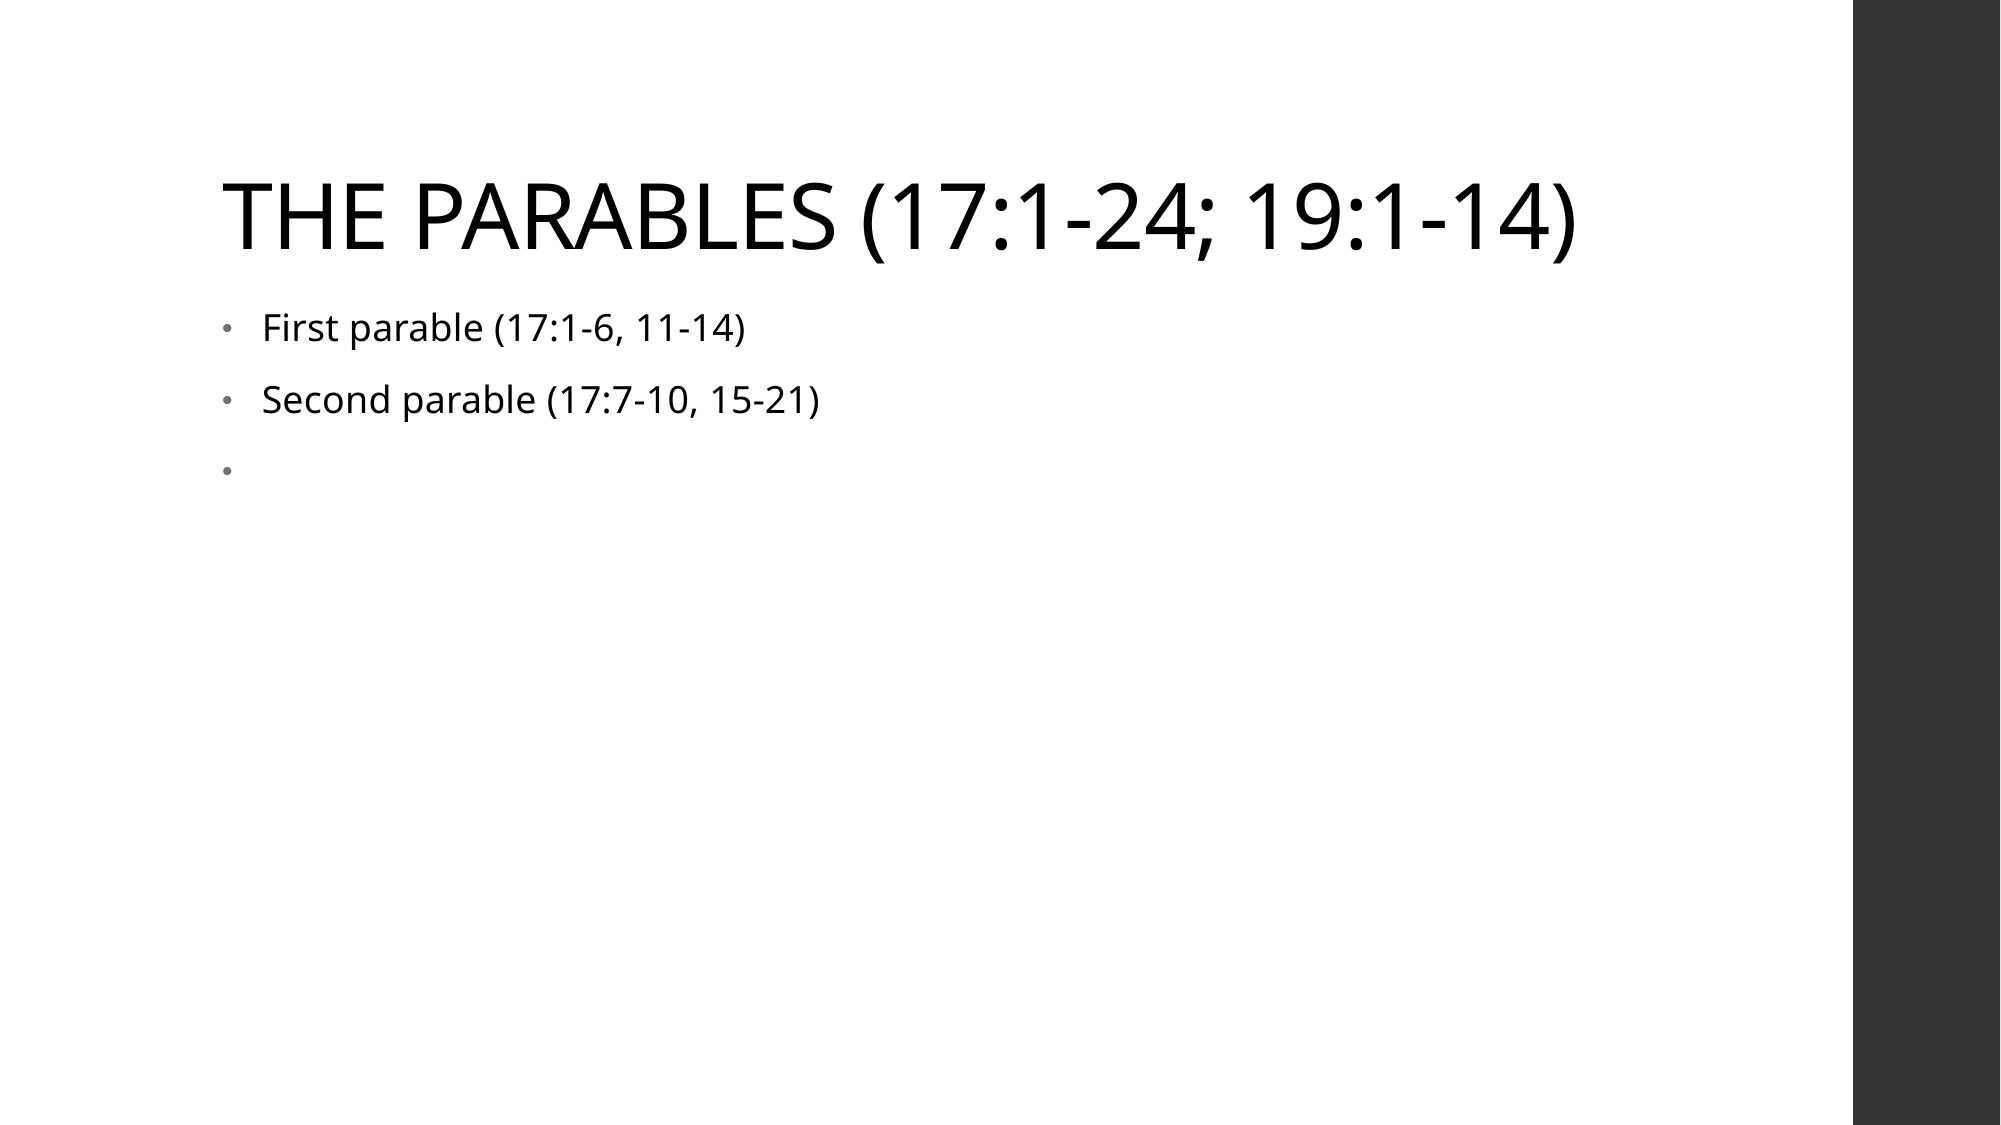

# THE PARABLES (17:1-24; 19:1-14)
 First parable (17:1-6, 11-14)
 Second parable (17:7-10, 15-21)